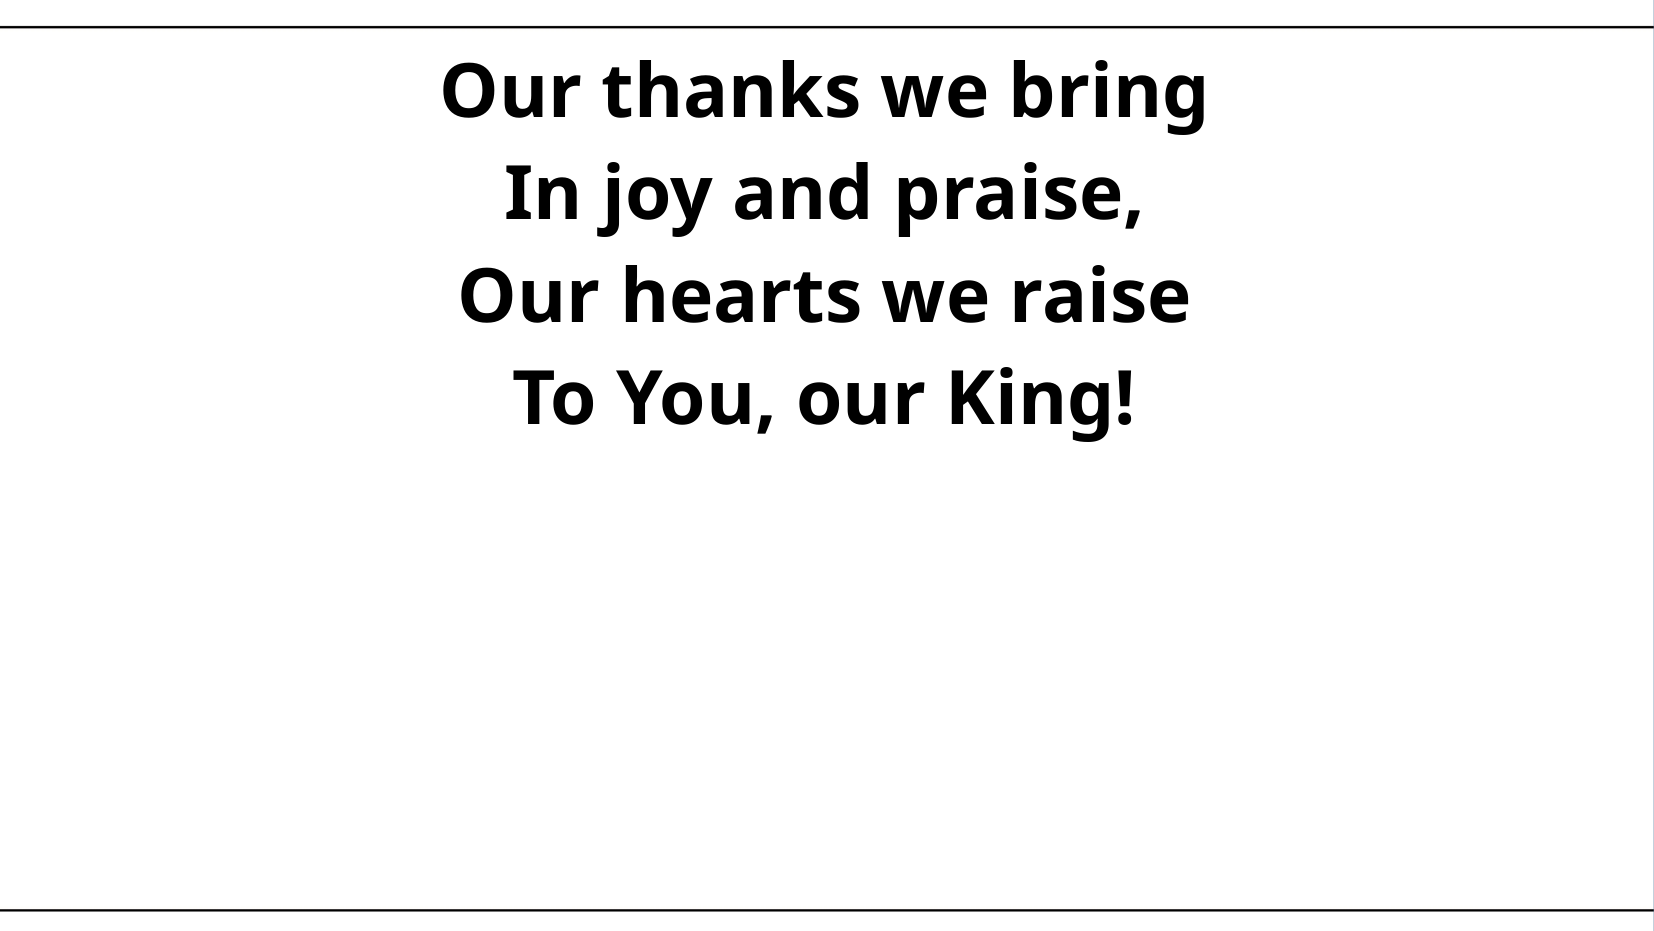

Our thanks we bring
In joy and praise,
Our hearts we raise
To You, our King!